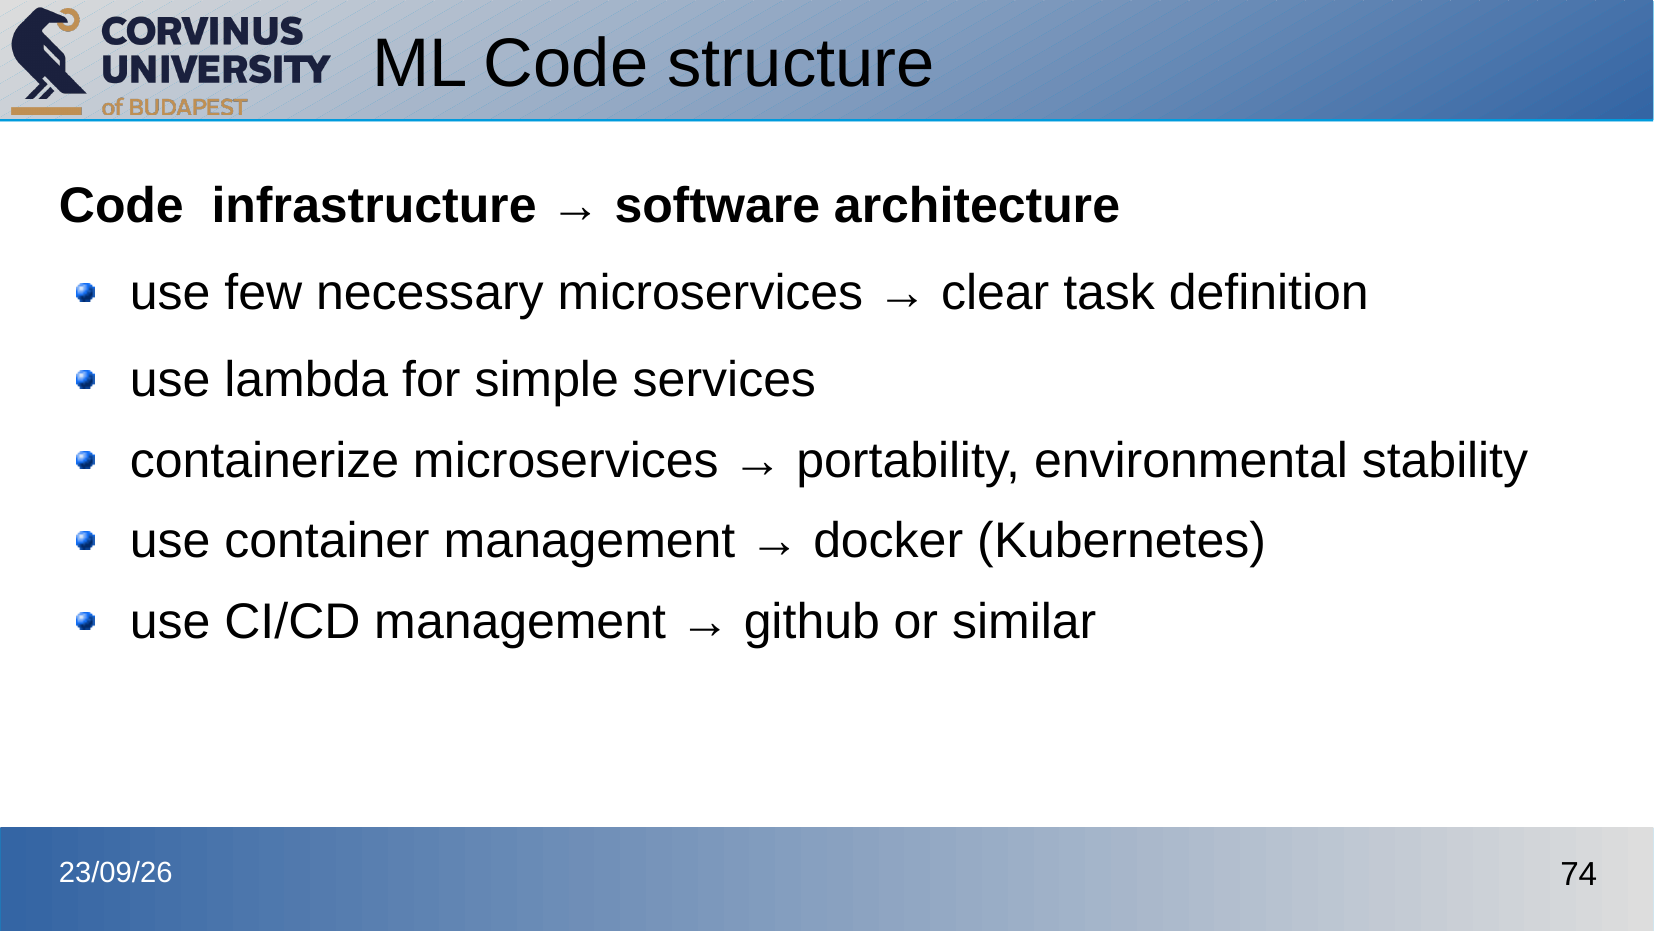

# ML Code structure
Code infrastructure → software architecture
use few necessary microservices → clear task definition
use lambda for simple services
containerize microservices → portability, environmental stability
use container management → docker (Kubernetes)
use CI/CD management → github or similar